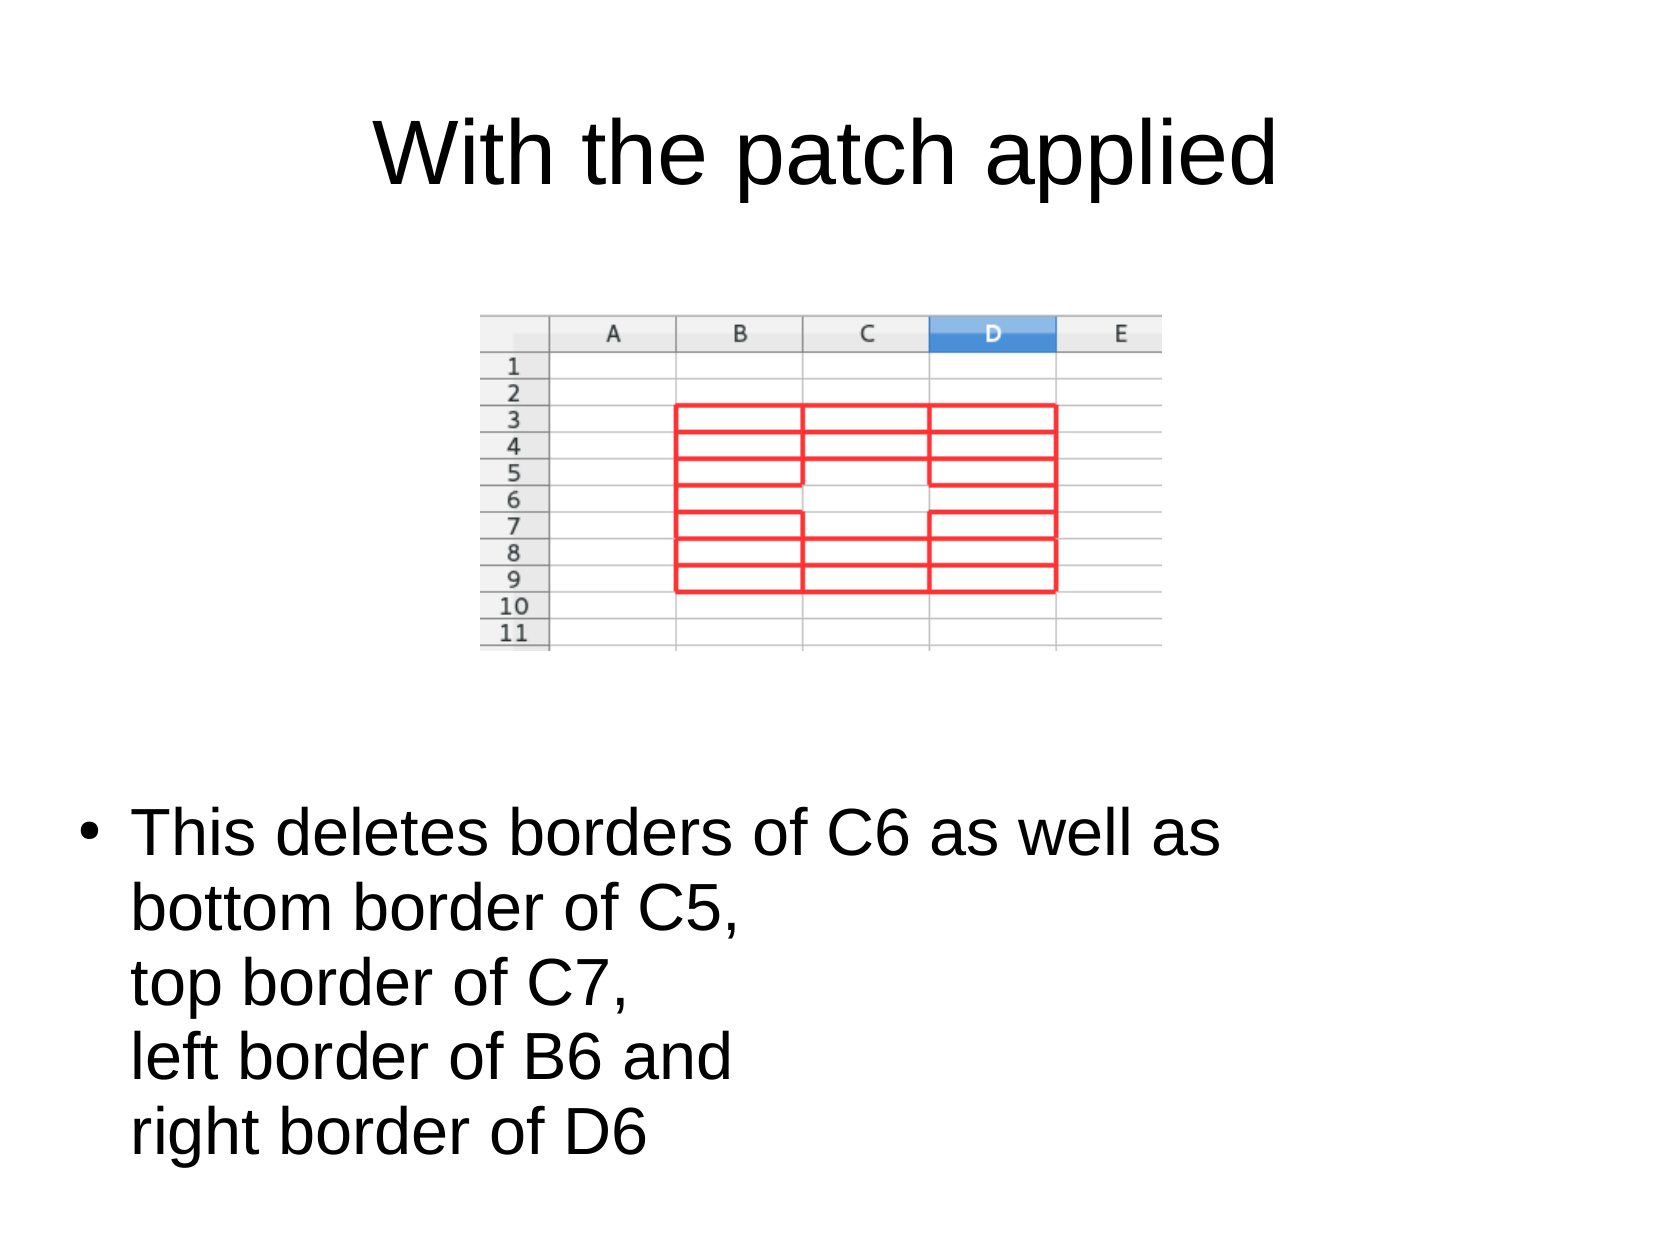

# With the patch applied
This deletes borders of C6 as well as
bottom border of C5,
top border of C7,
left border of B6 and
right border of D6